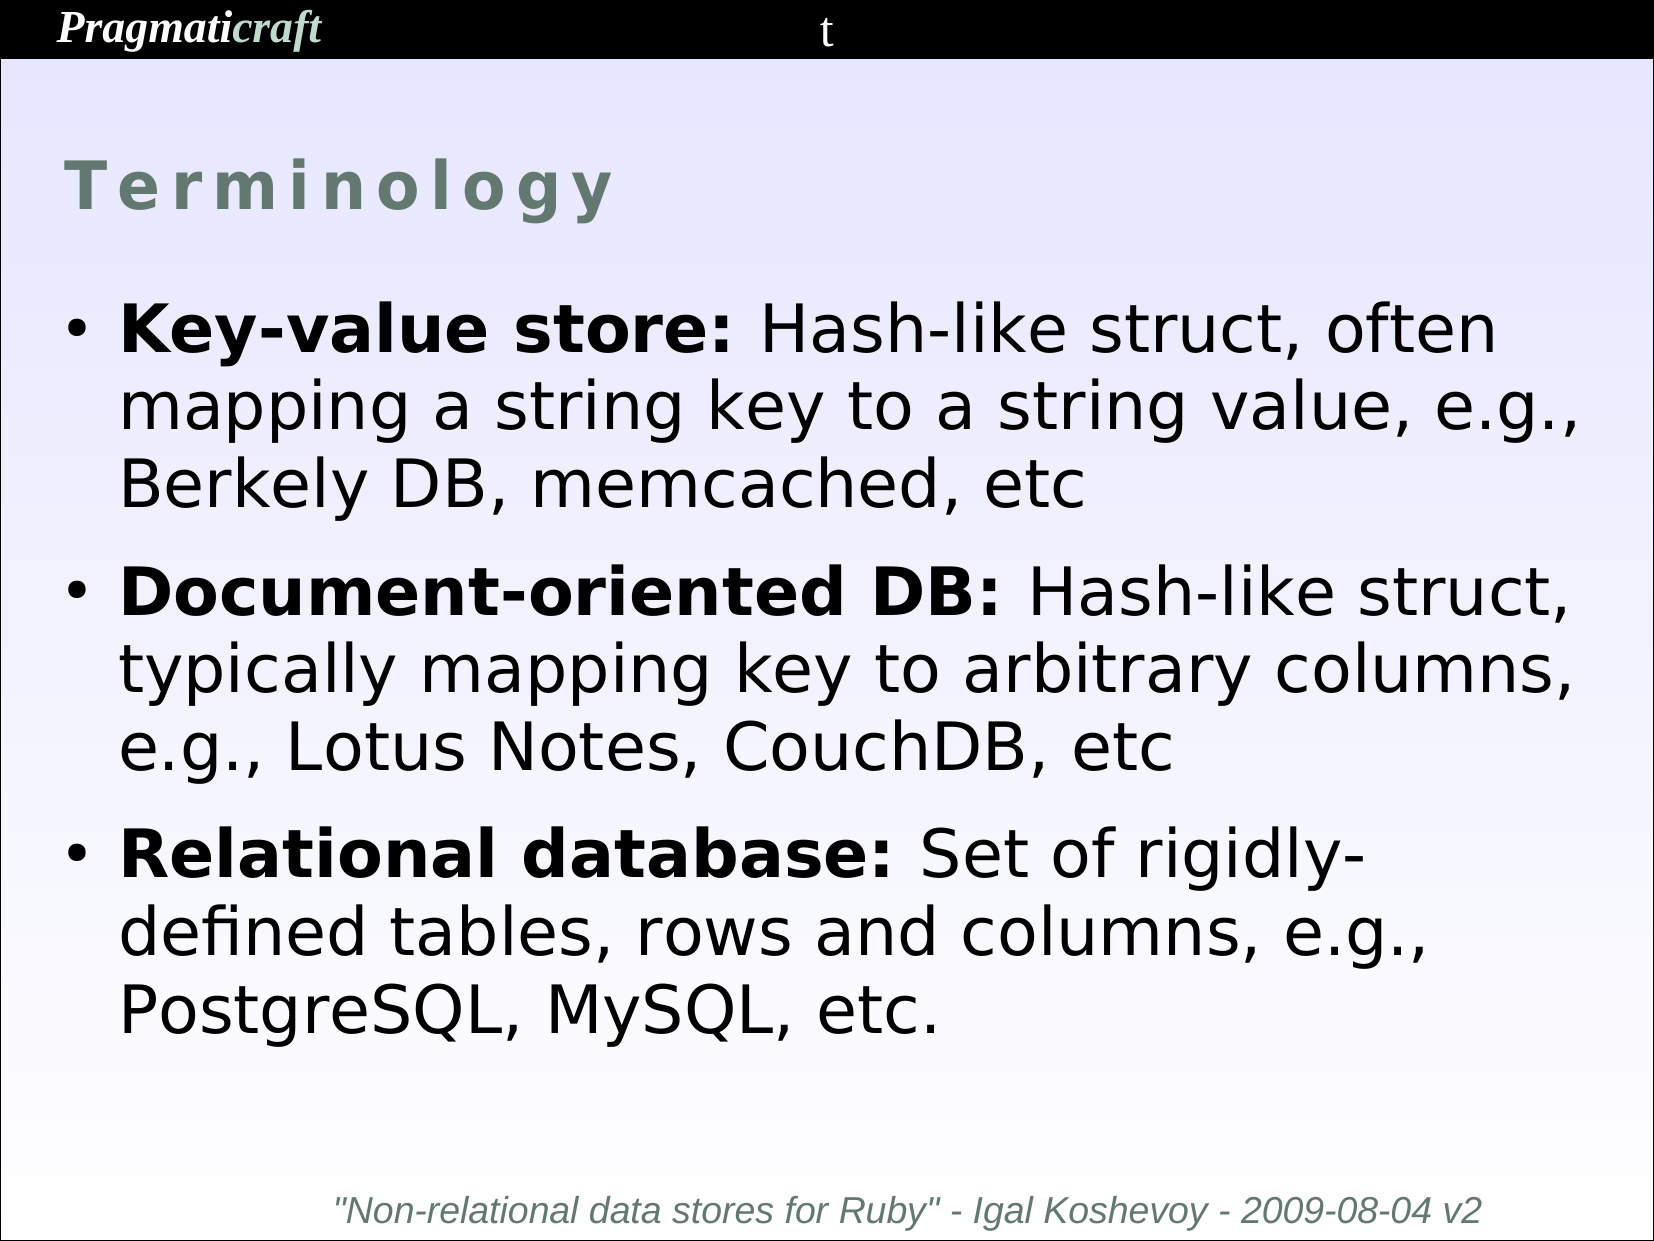

# Terminology
Key-value store: Hash-like struct, often mapping a string key to a string value, e.g., Berkely DB, memcached, etc
Document-oriented DB: Hash-like struct, typically mapping key to arbitrary columns, e.g., Lotus Notes, CouchDB, etc
Relational database: Set of rigidly-defined tables, rows and columns, e.g., PostgreSQL, MySQL, etc.